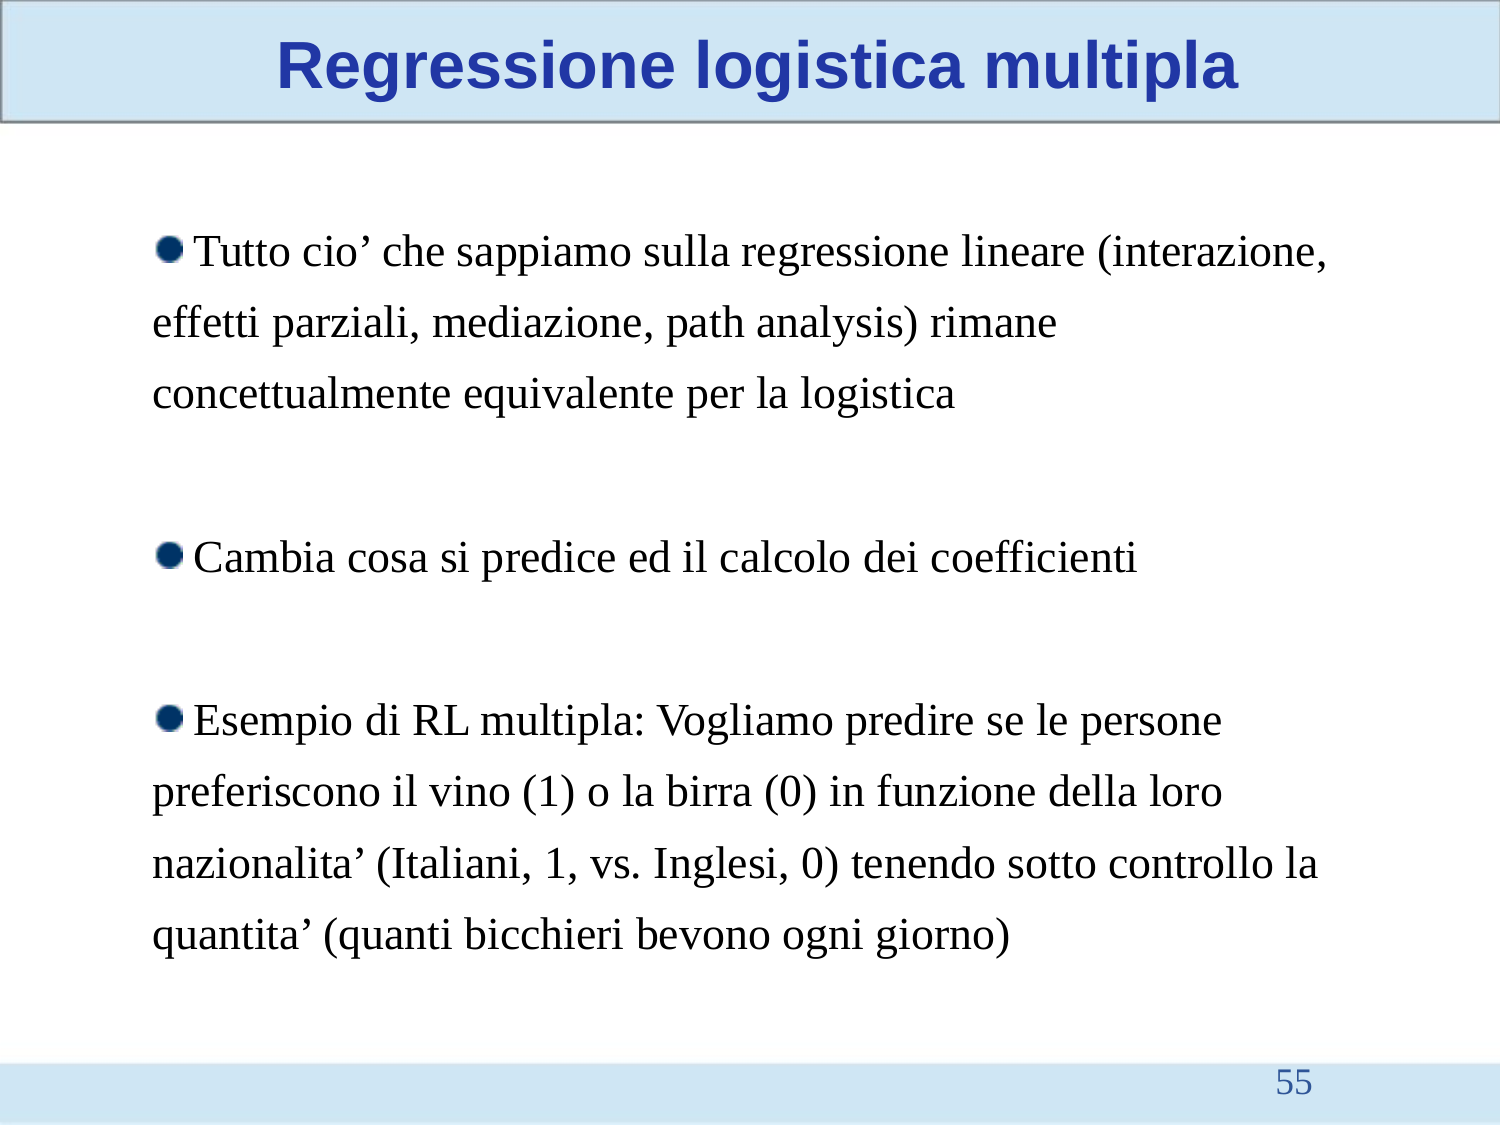

# Regressione logistica multipla
 Tutto cio’ che sappiamo sulla regressione lineare (interazione, effetti parziali, mediazione, path analysis) rimane concettualmente equivalente per la logistica
 Cambia cosa si predice ed il calcolo dei coefficienti
 Esempio di RL multipla: Vogliamo predire se le persone preferiscono il vino (1) o la birra (0) in funzione della loro nazionalita’ (Italiani, 1, vs. Inglesi, 0) tenendo sotto controllo la quantita’ (quanti bicchieri bevono ogni giorno)